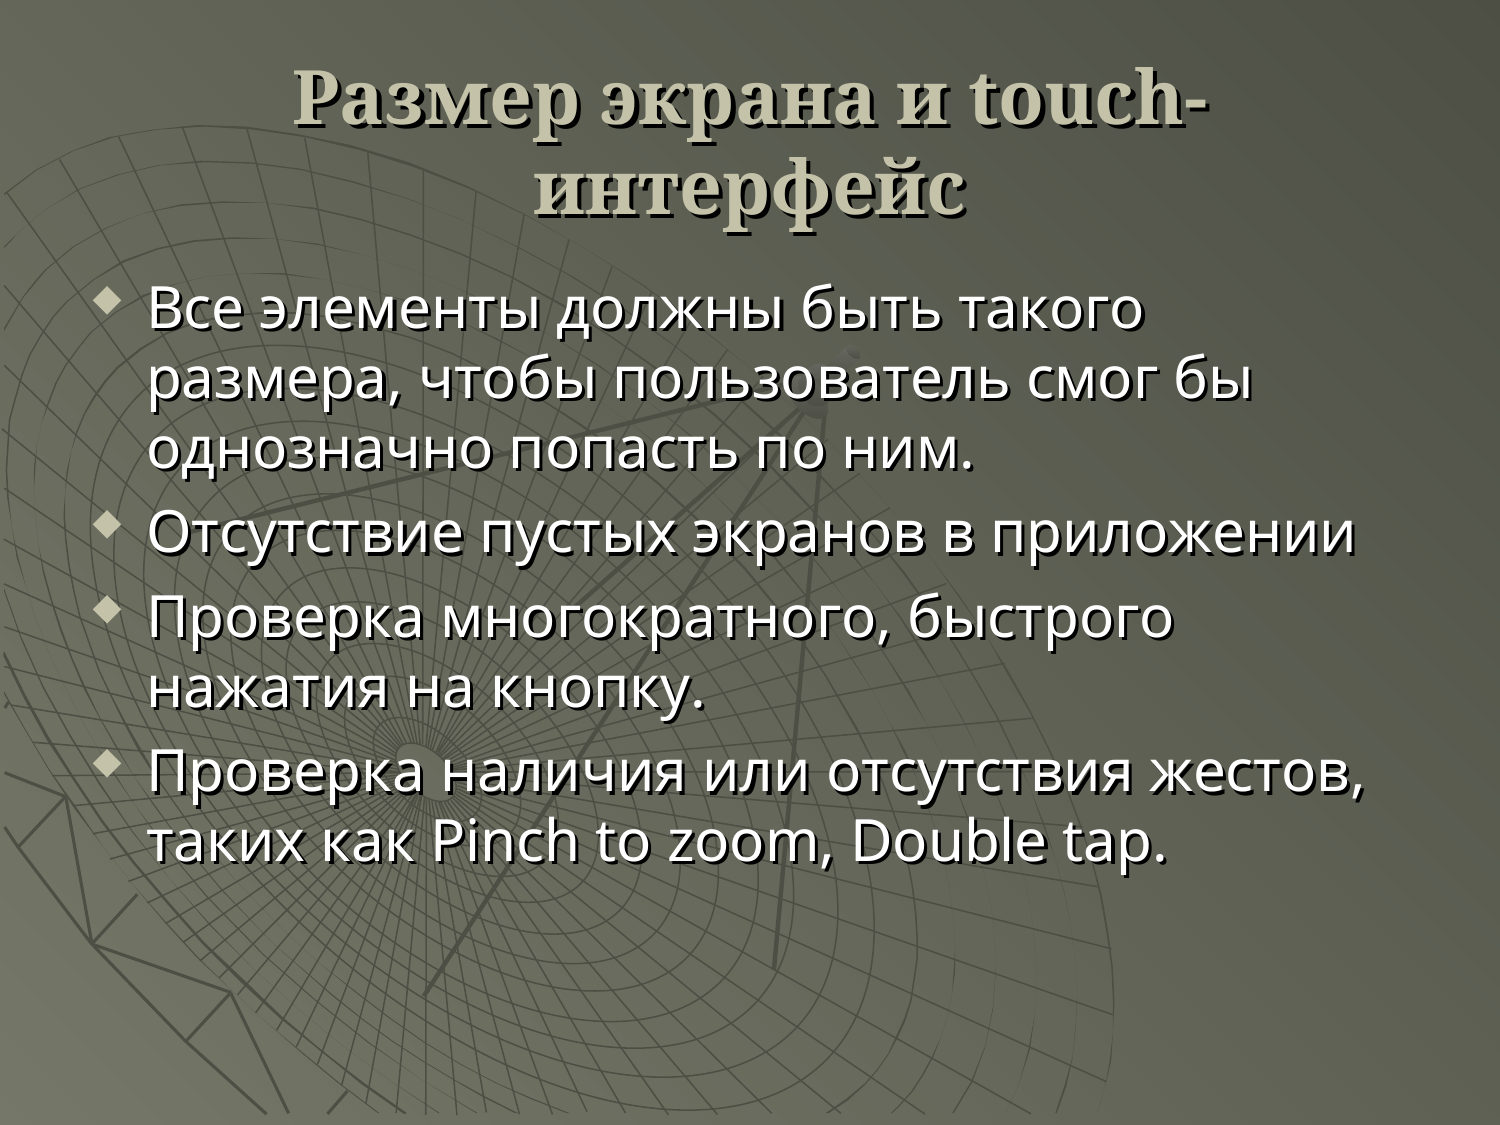

# Размер экрана и touch-интерфейс
Все элементы должны быть такого размера, чтобы пользователь смог бы однозначно попасть по ним.
Отсутствие пустых экранов в приложении
Проверка многократного, быстрого нажатия на кнопку.
Проверка наличия или отсутствия жестов, таких как Pinch to zoom, Double tap.